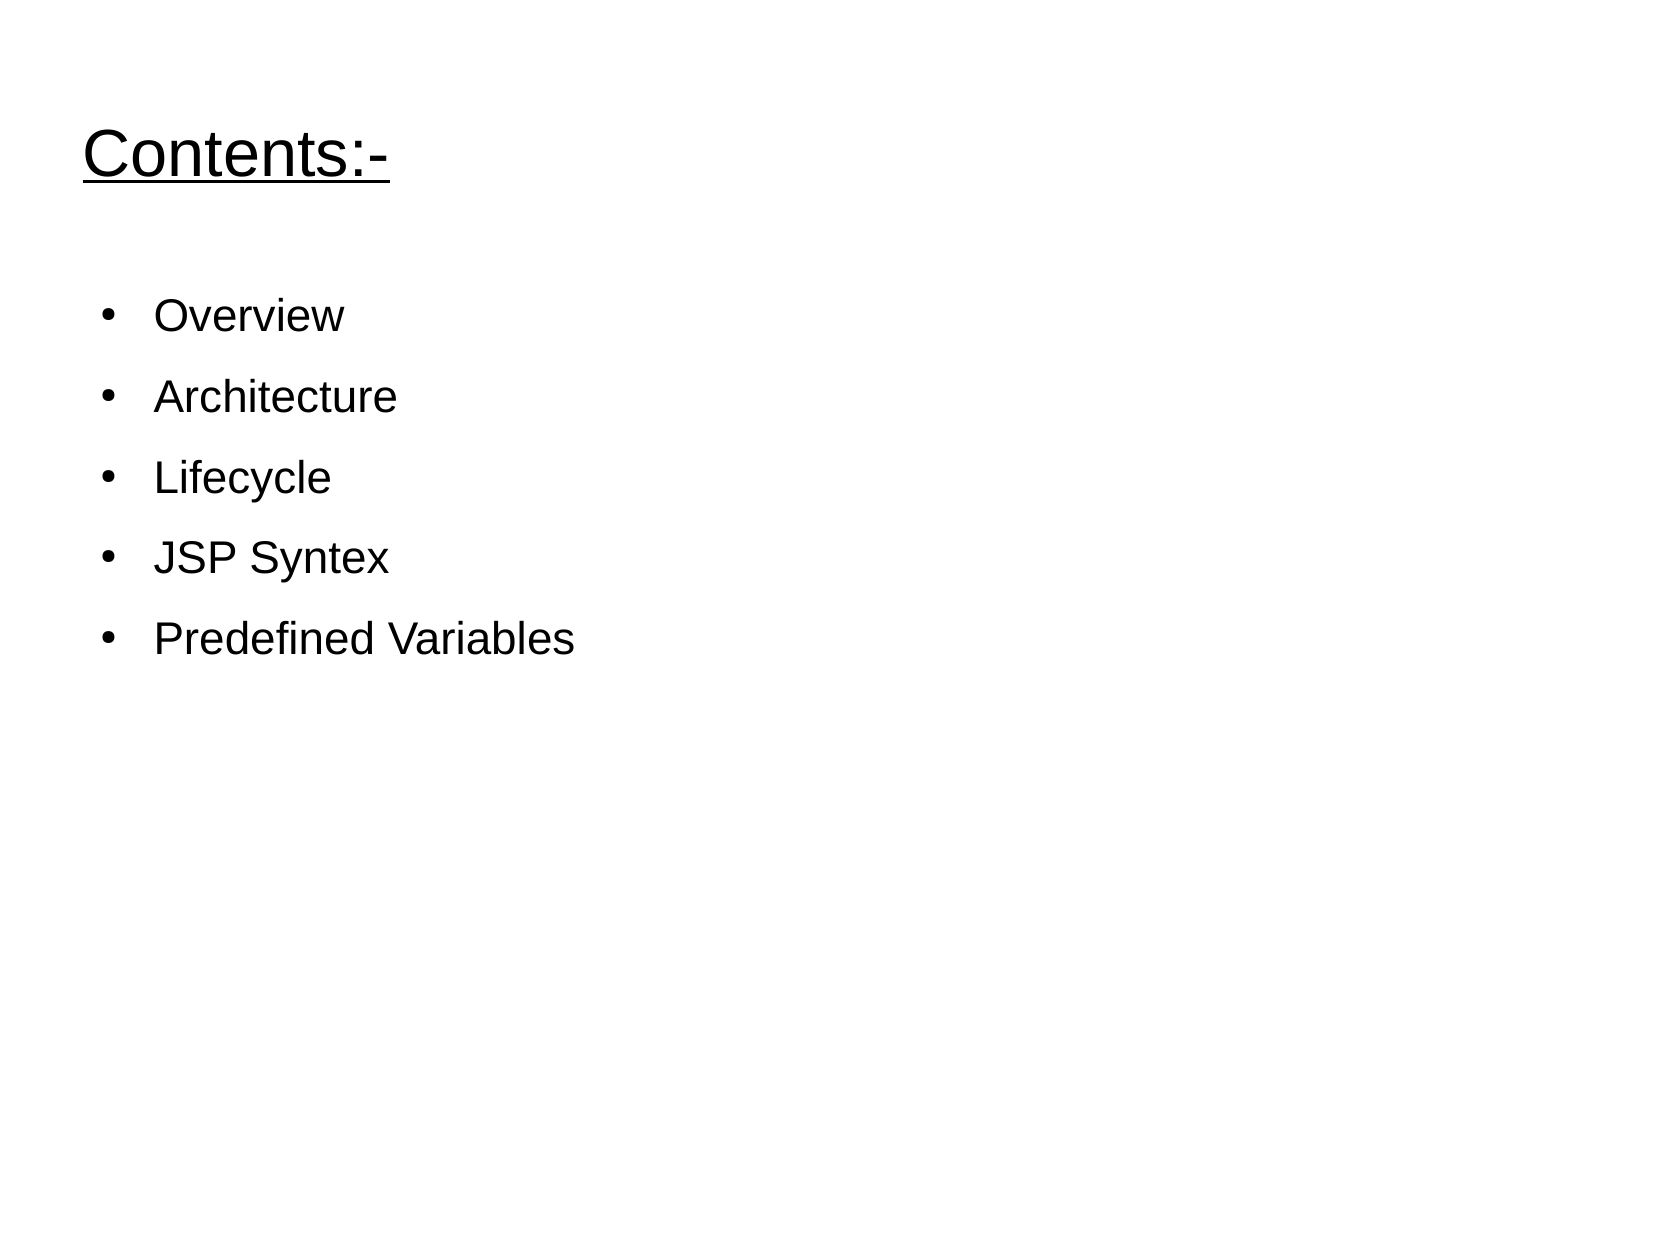

# Contents:-
Overview
Architecture
Lifecycle
JSP Syntex
Predefined Variables